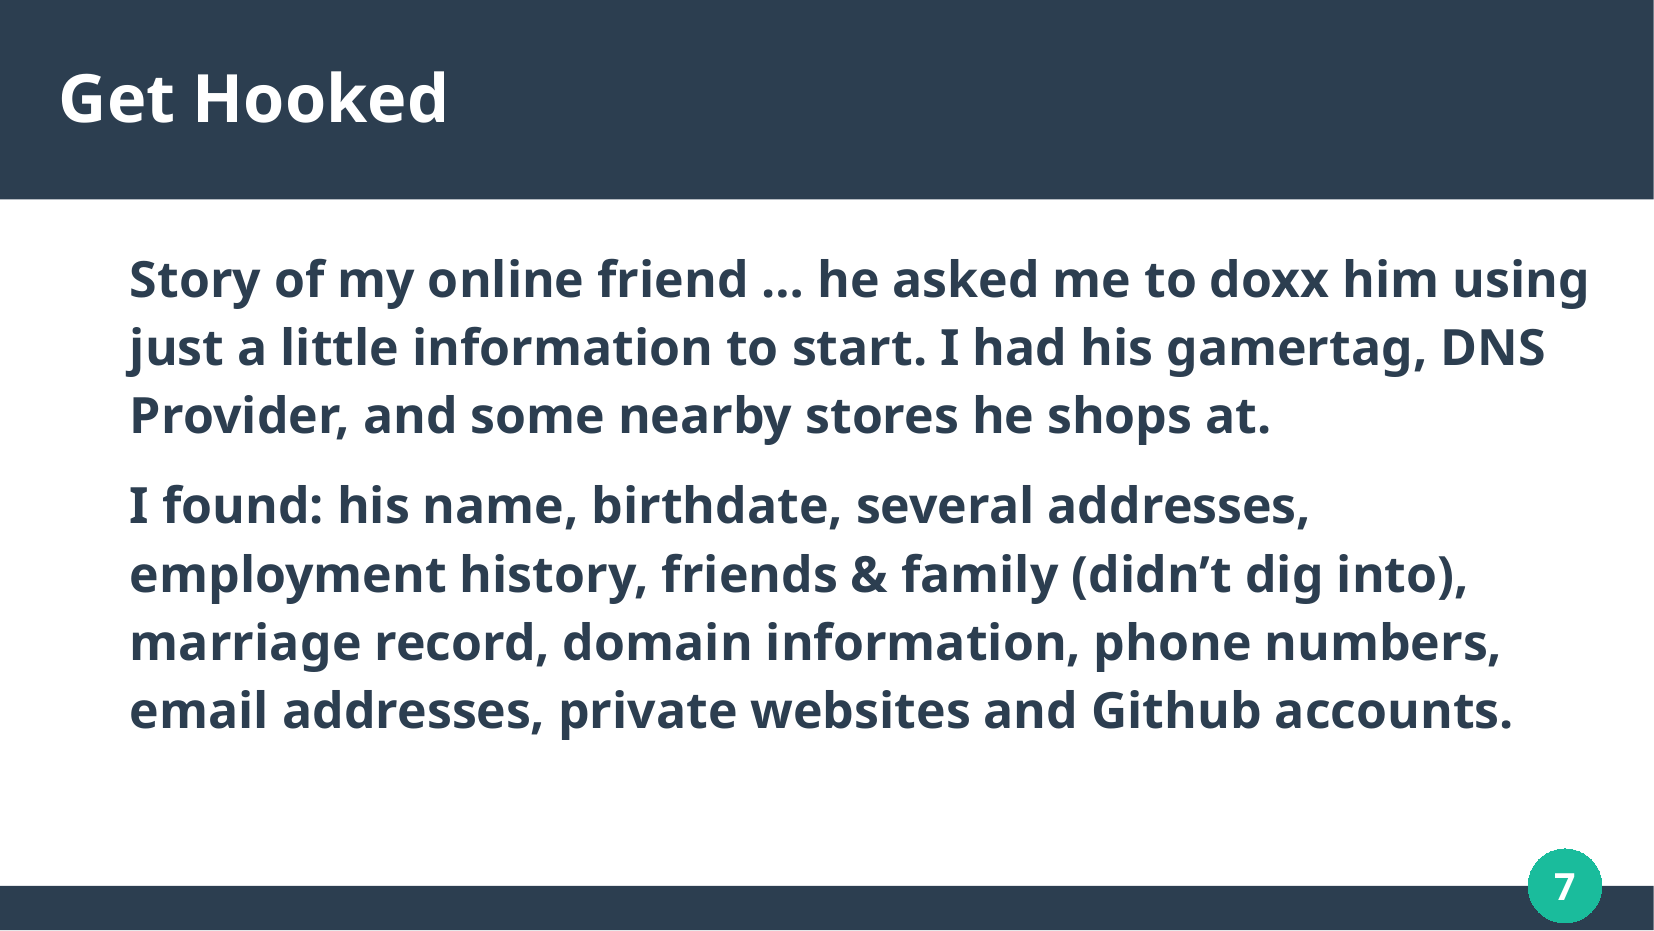

# Get Hooked
Story of my online friend … he asked me to doxx him using just a little information to start. I had his gamertag, DNS Provider, and some nearby stores he shops at.
I found: his name, birthdate, several addresses, employment history, friends & family (didn’t dig into), marriage record, domain information, phone numbers, email addresses, private websites and Github accounts.
7